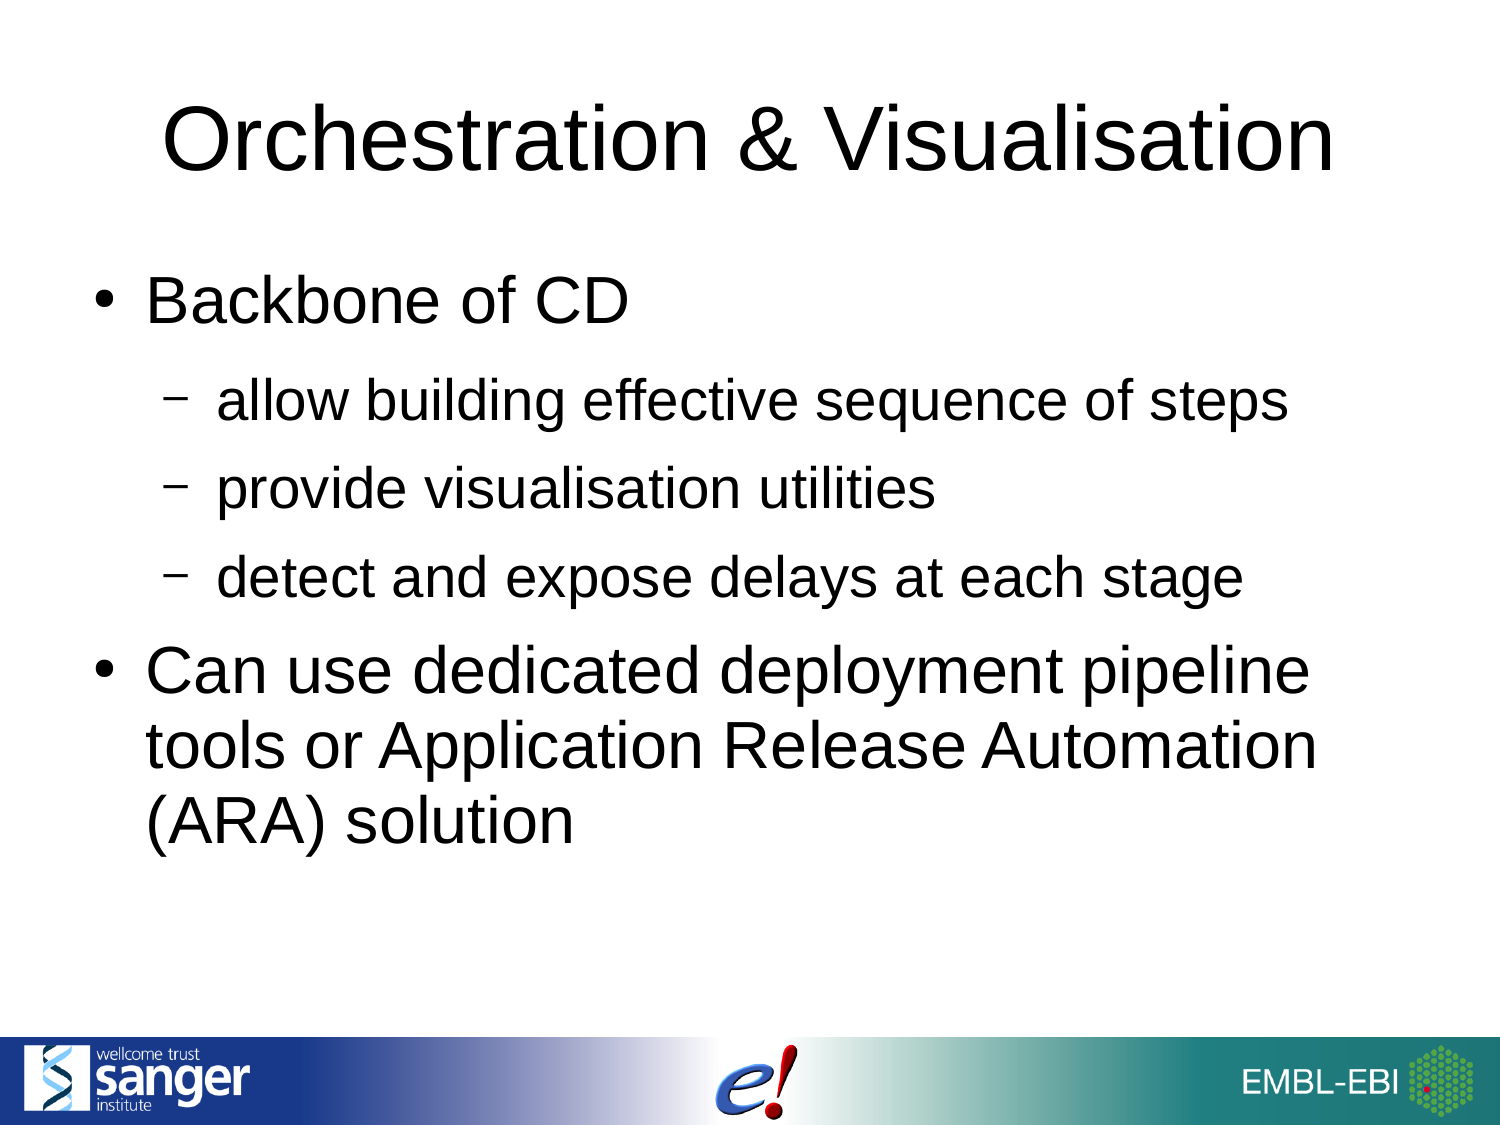

# Orchestration & Visualisation
Backbone of CD
allow building effective sequence of steps
provide visualisation utilities
detect and expose delays at each stage
Can use dedicated deployment pipeline tools or Application Release Automation (ARA) solution